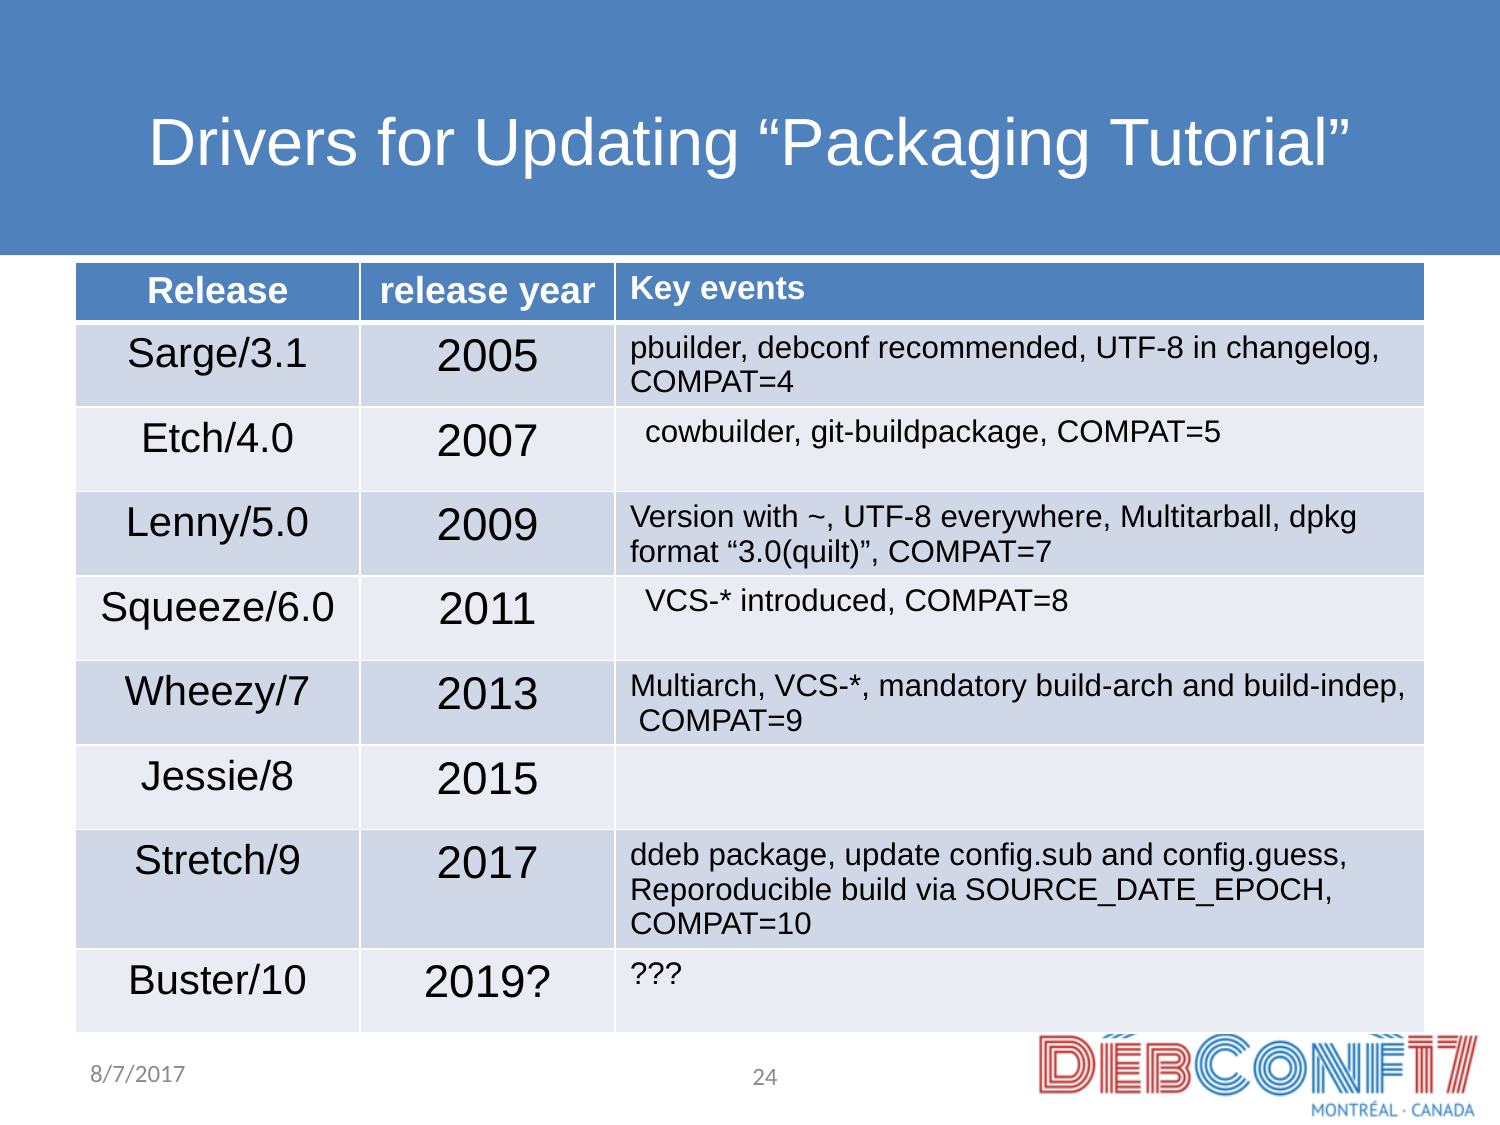

# Drivers for Updating “Packaging Tutorial”
| Release | release year | Key events |
| --- | --- | --- |
| Sarge/3.1 | 2005 | pbuilder, debconf recommended, UTF-8 in changelog, COMPAT=4 |
| Etch/4.0 | 2007 | cowbuilder, git-buildpackage, COMPAT=5 |
| Lenny/5.0 | 2009 | Version with ~, UTF-8 everywhere, Multitarball, dpkg format “3.0(quilt)”, COMPAT=7 |
| Squeeze/6.0 | 2011 | VCS-\* introduced, COMPAT=8 |
| Wheezy/7 | 2013 | Multiarch, VCS-\*, mandatory build-arch and build-indep, COMPAT=9 |
| Jessie/8 | 2015 | |
| Stretch/9 | 2017 | ddeb package, update config.sub and config.guess, Reporoducible build via SOURCE\_DATE\_EPOCH, COMPAT=10 |
| Buster/10 | 2019? | ??? |
8/7/2017